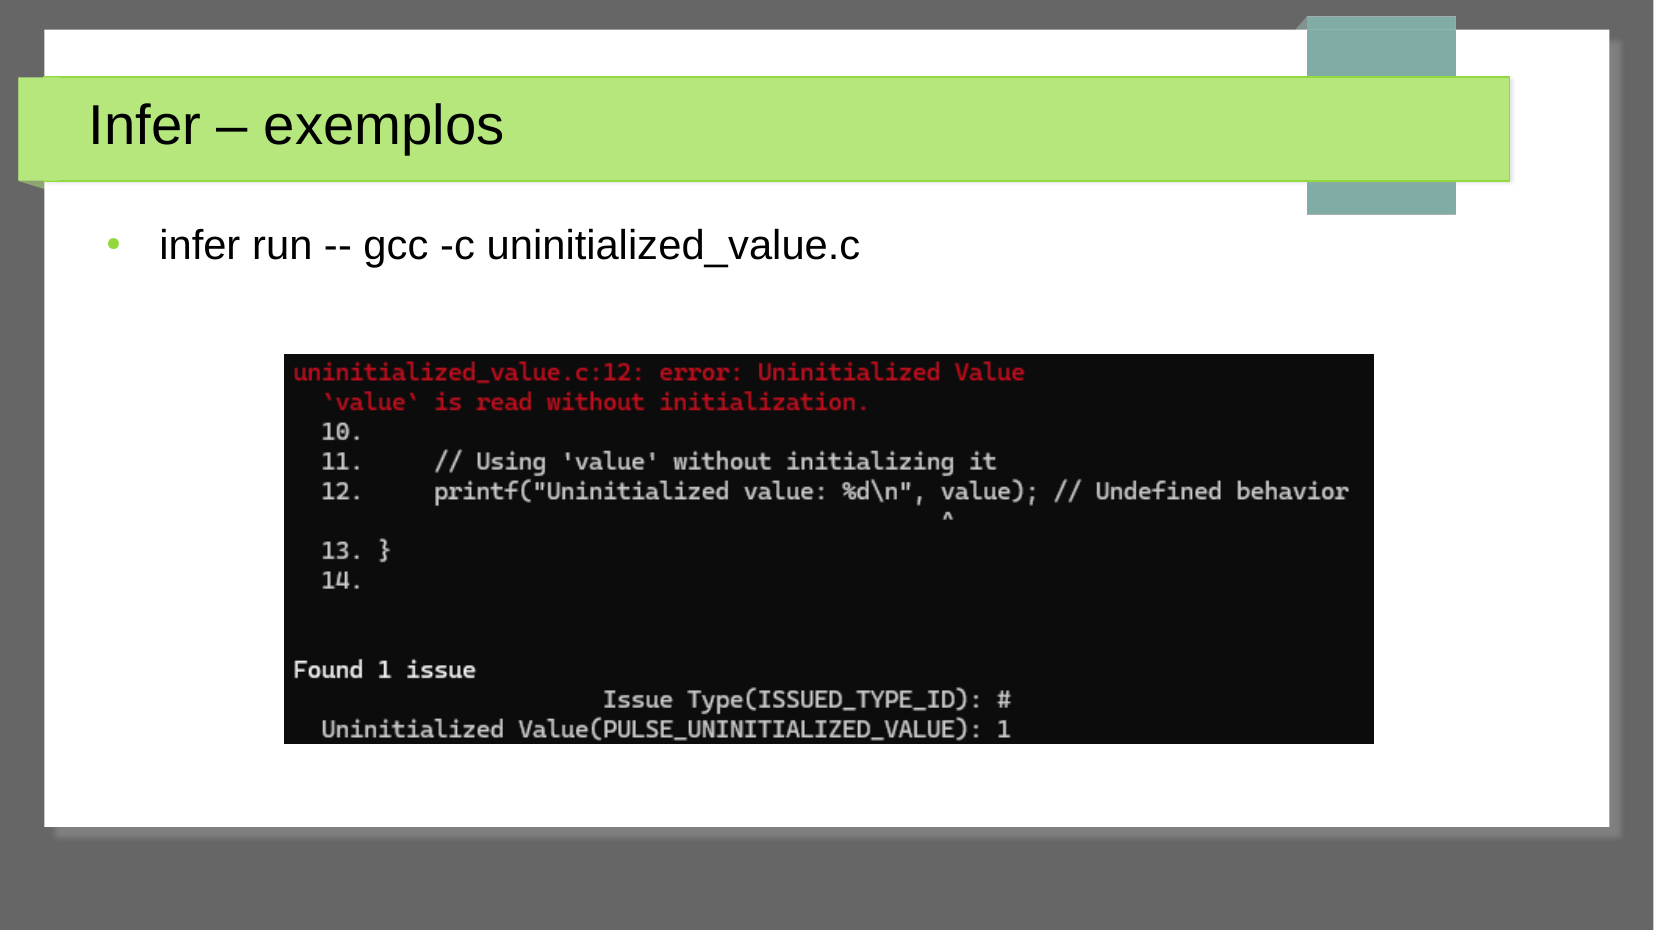

# Infer – exemplos
infer run -- gcc -c uninitialized_value.c